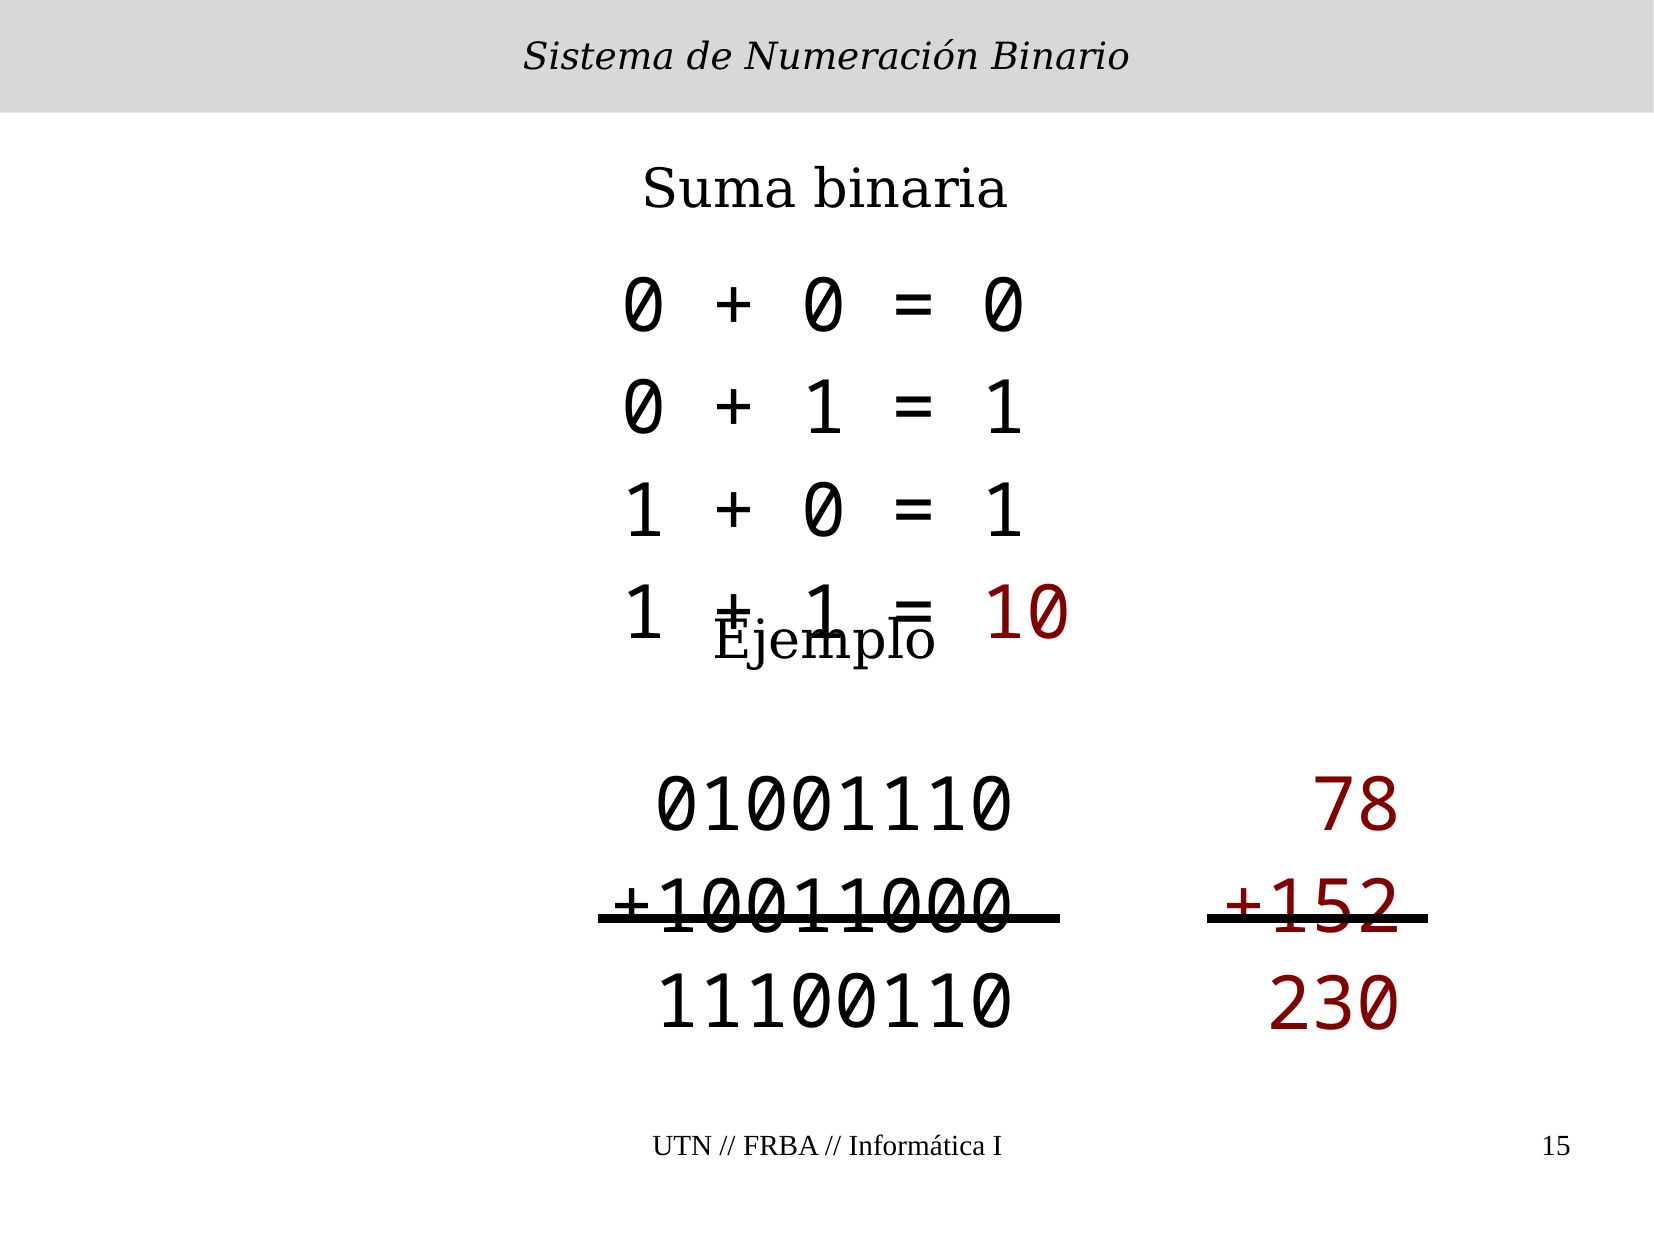

Sistema de Numeración Binario
Suma binaria
0 + 0 = 0
0 + 1 = 1
1 + 0 = 1
1 + 1 = 10
Ejemplo
 01001110
+10011000
 78
+152
 11100110
 230
UTN // FRBA // Informática I
15